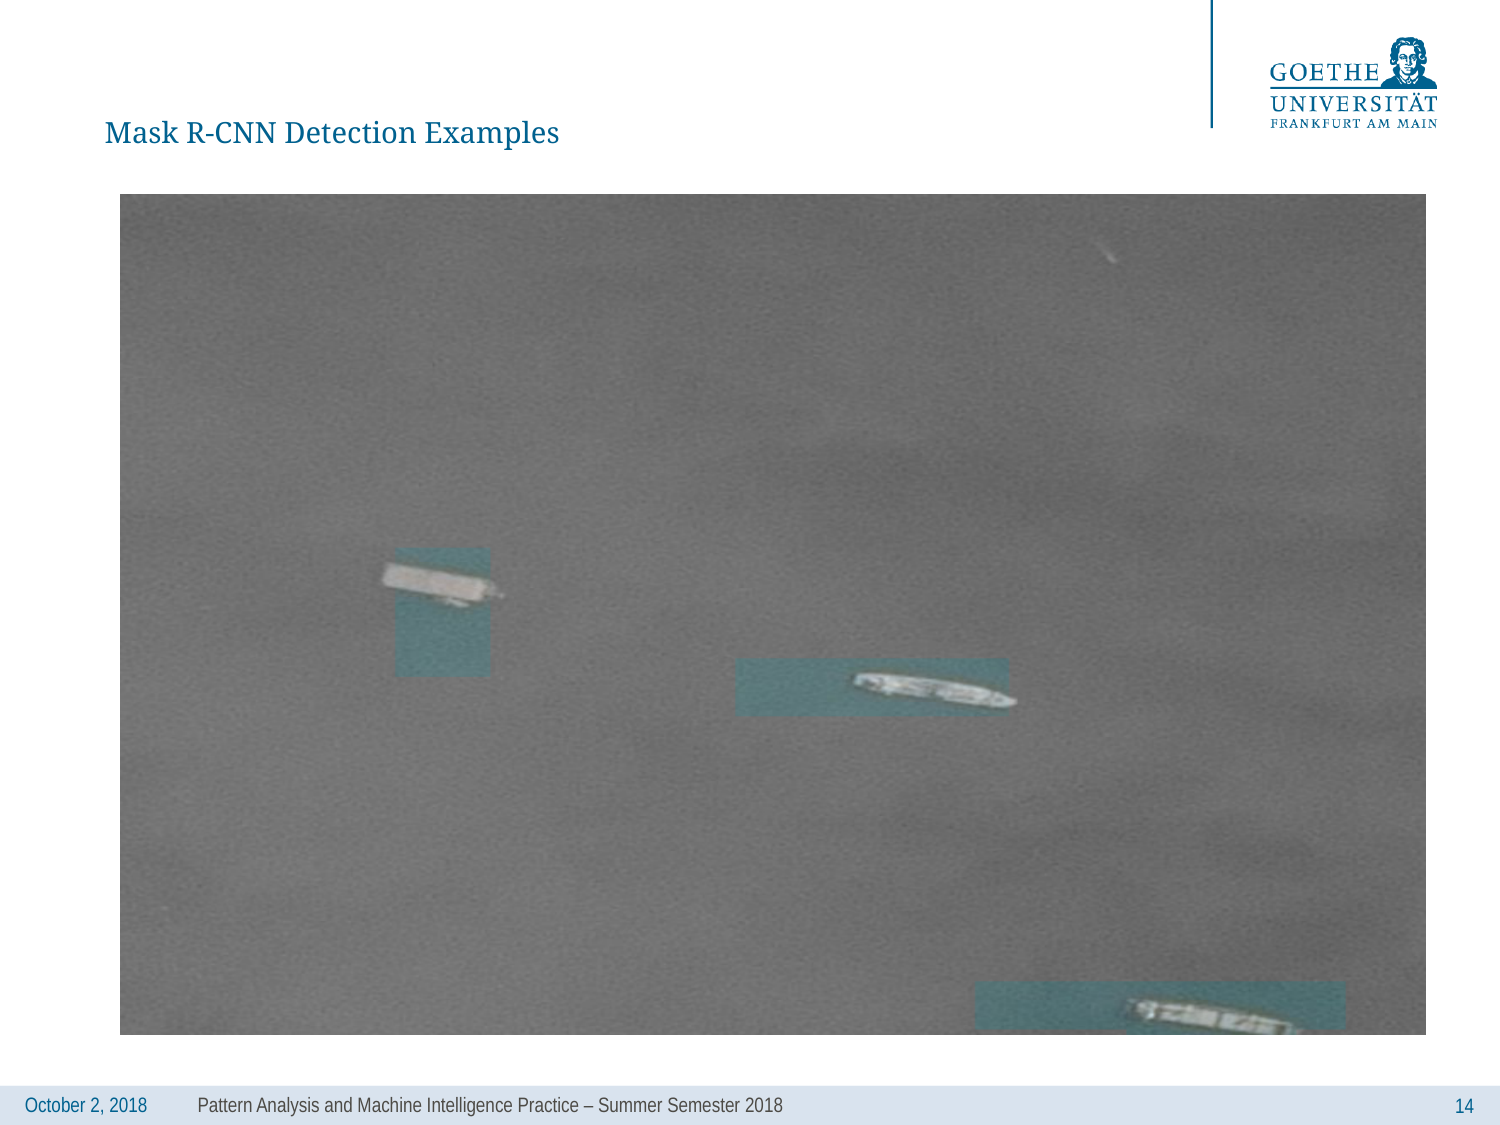

Mask R-CNN Detection Examples
Pattern Analysis and Machine Intelligence Practice – Summer Semester 2018